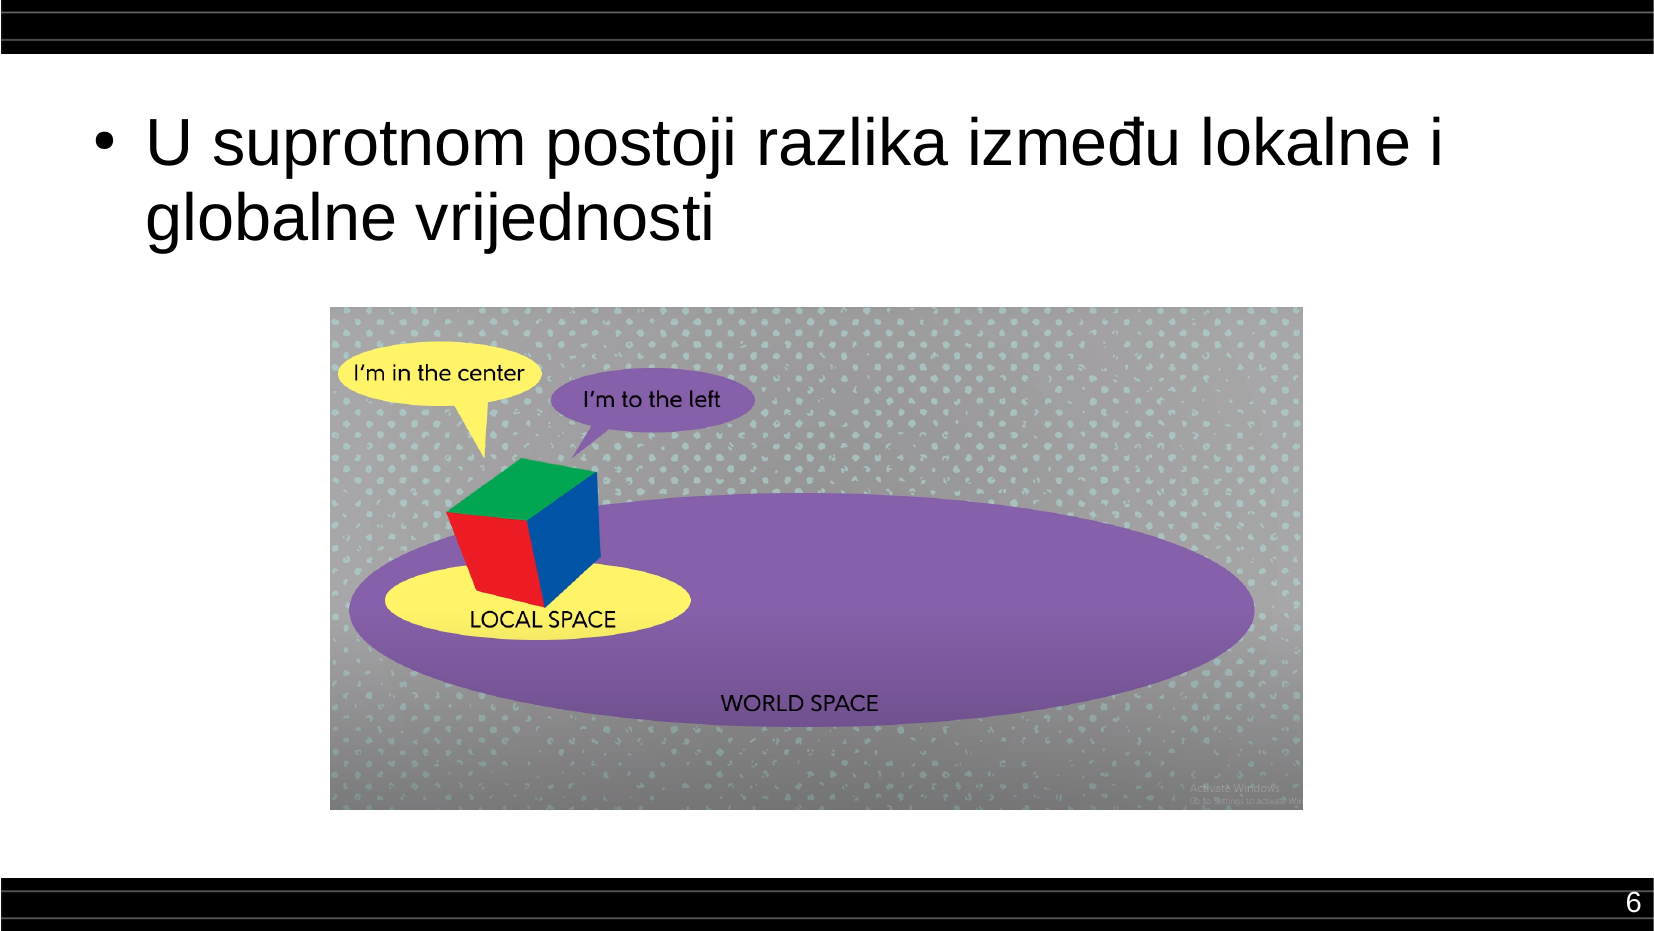

# U suprotnom postoji razlika između lokalne i globalne vrijednosti